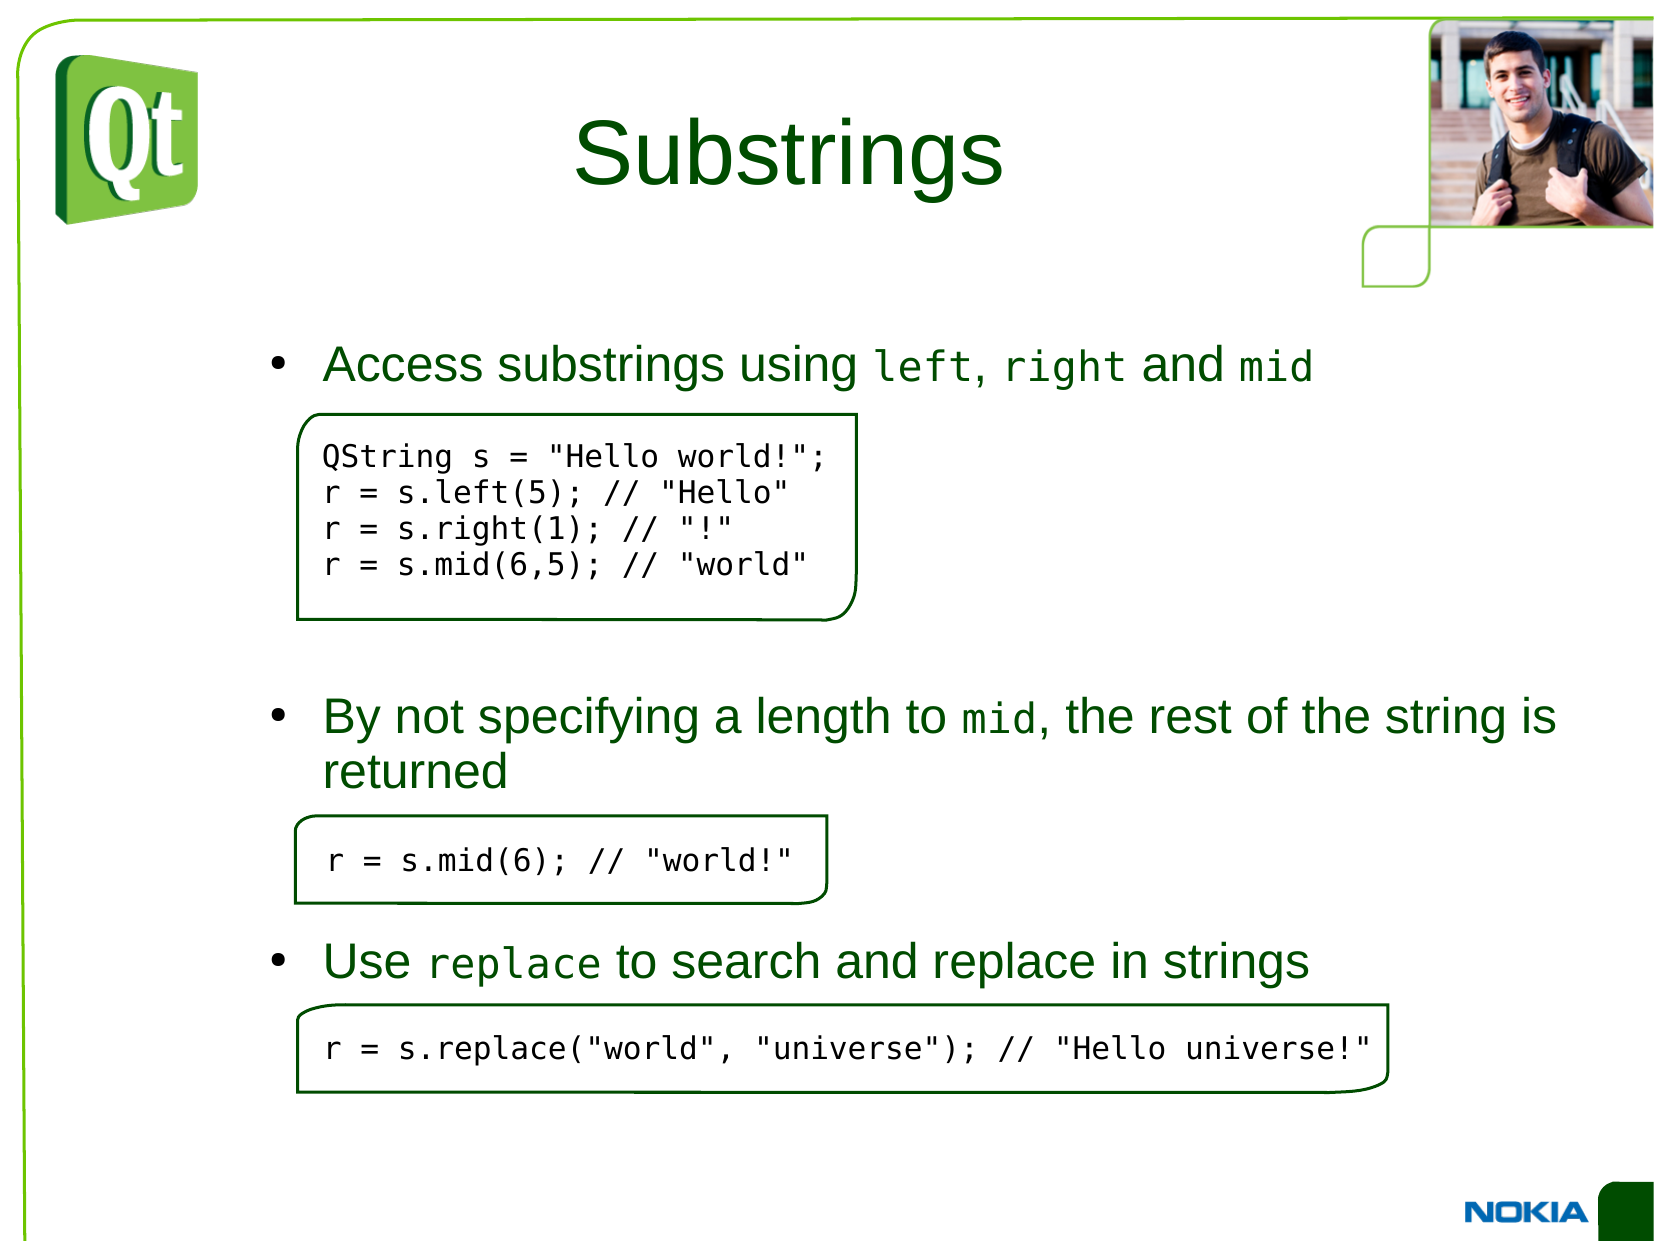

# Substrings
Access substrings using left, right and mid
By not specifying a length to mid, the rest of the string is returned
Use replace to search and replace in strings
QString s = "Hello world!";
r = s.left(5); // "Hello"
r = s.right(1); // "!"
r = s.mid(6,5); // "world"
r = s.mid(6); // "world!"
r = s.replace("world", "universe"); // "Hello universe!"